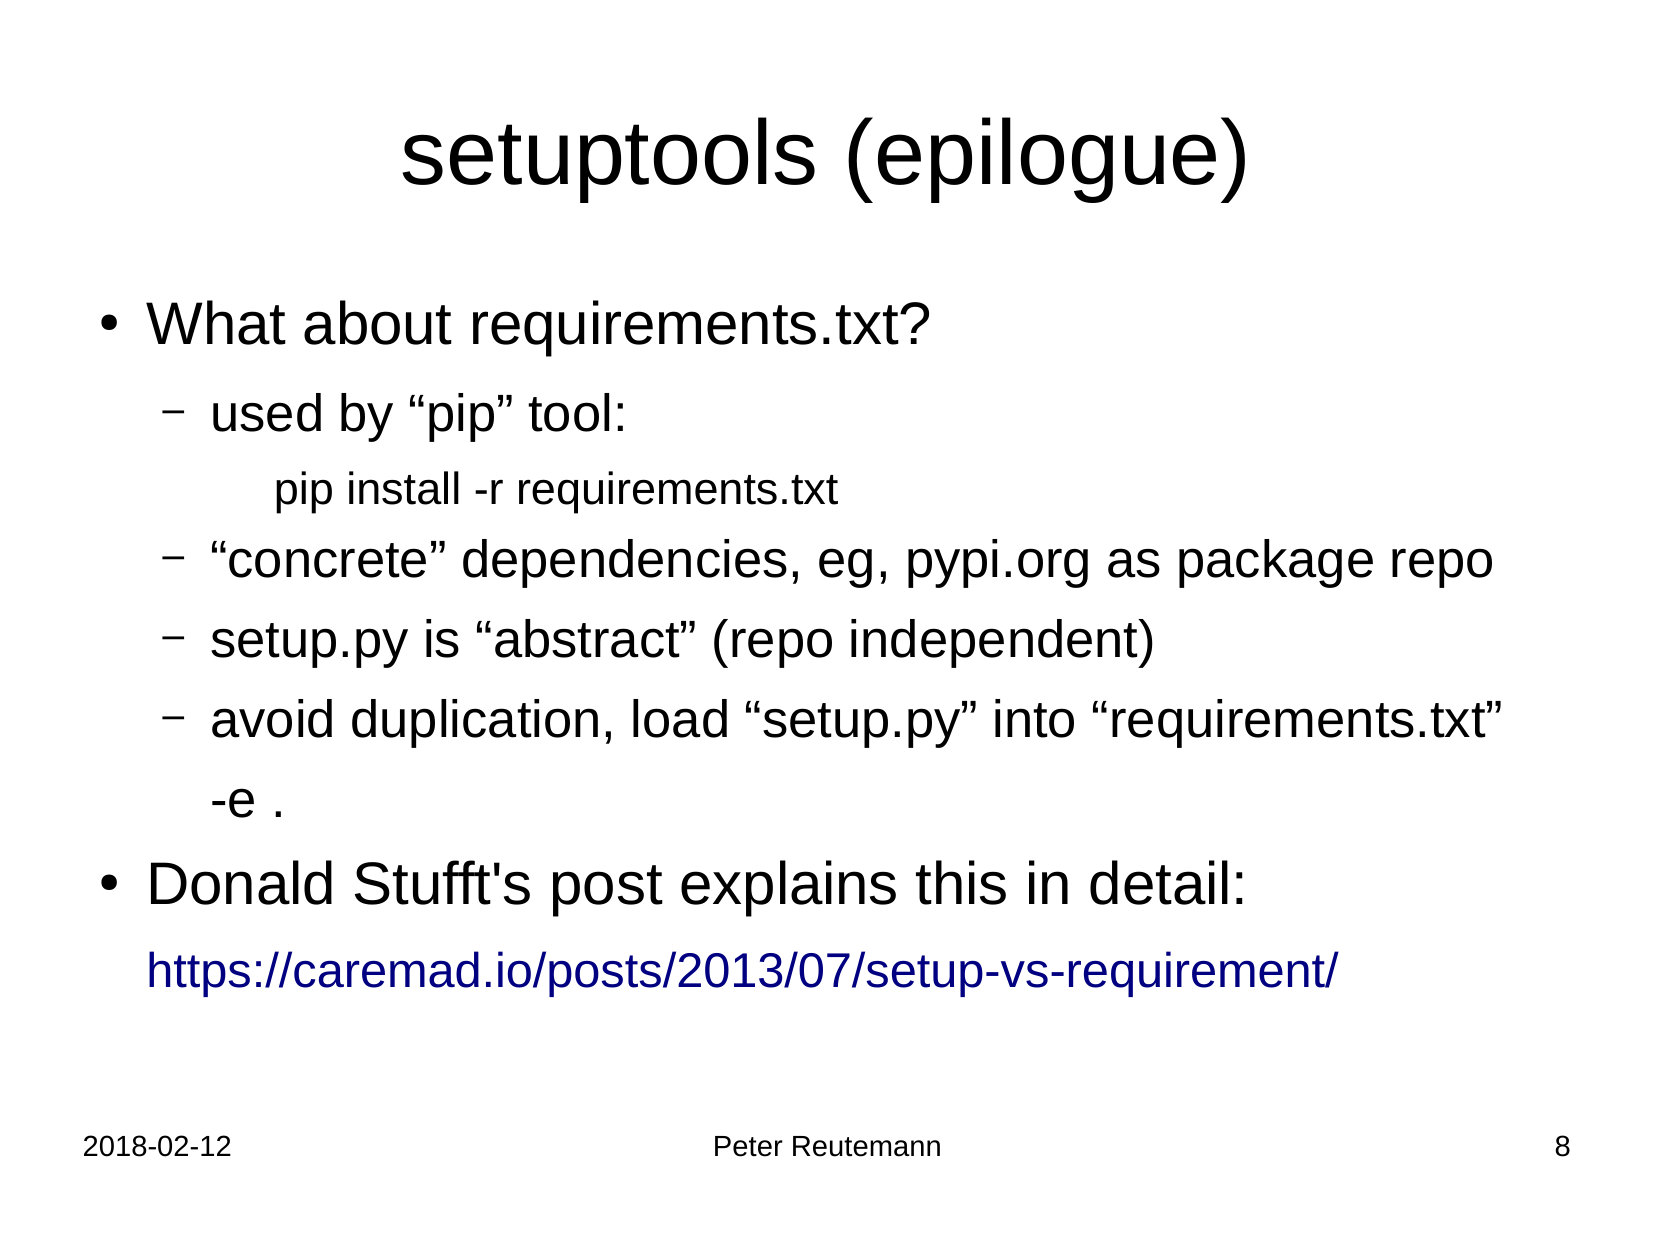

# setuptools (epilogue)
What about requirements.txt?
used by “pip” tool:
pip install -r requirements.txt
“concrete” dependencies, eg, pypi.org as package repo
setup.py is “abstract” (repo independent)
avoid duplication, load “setup.py” into “requirements.txt”
-e .
Donald Stufft's post explains this in detail:
https://caremad.io/posts/2013/07/setup-vs-requirement/
2018-02-12
Peter Reutemann
8